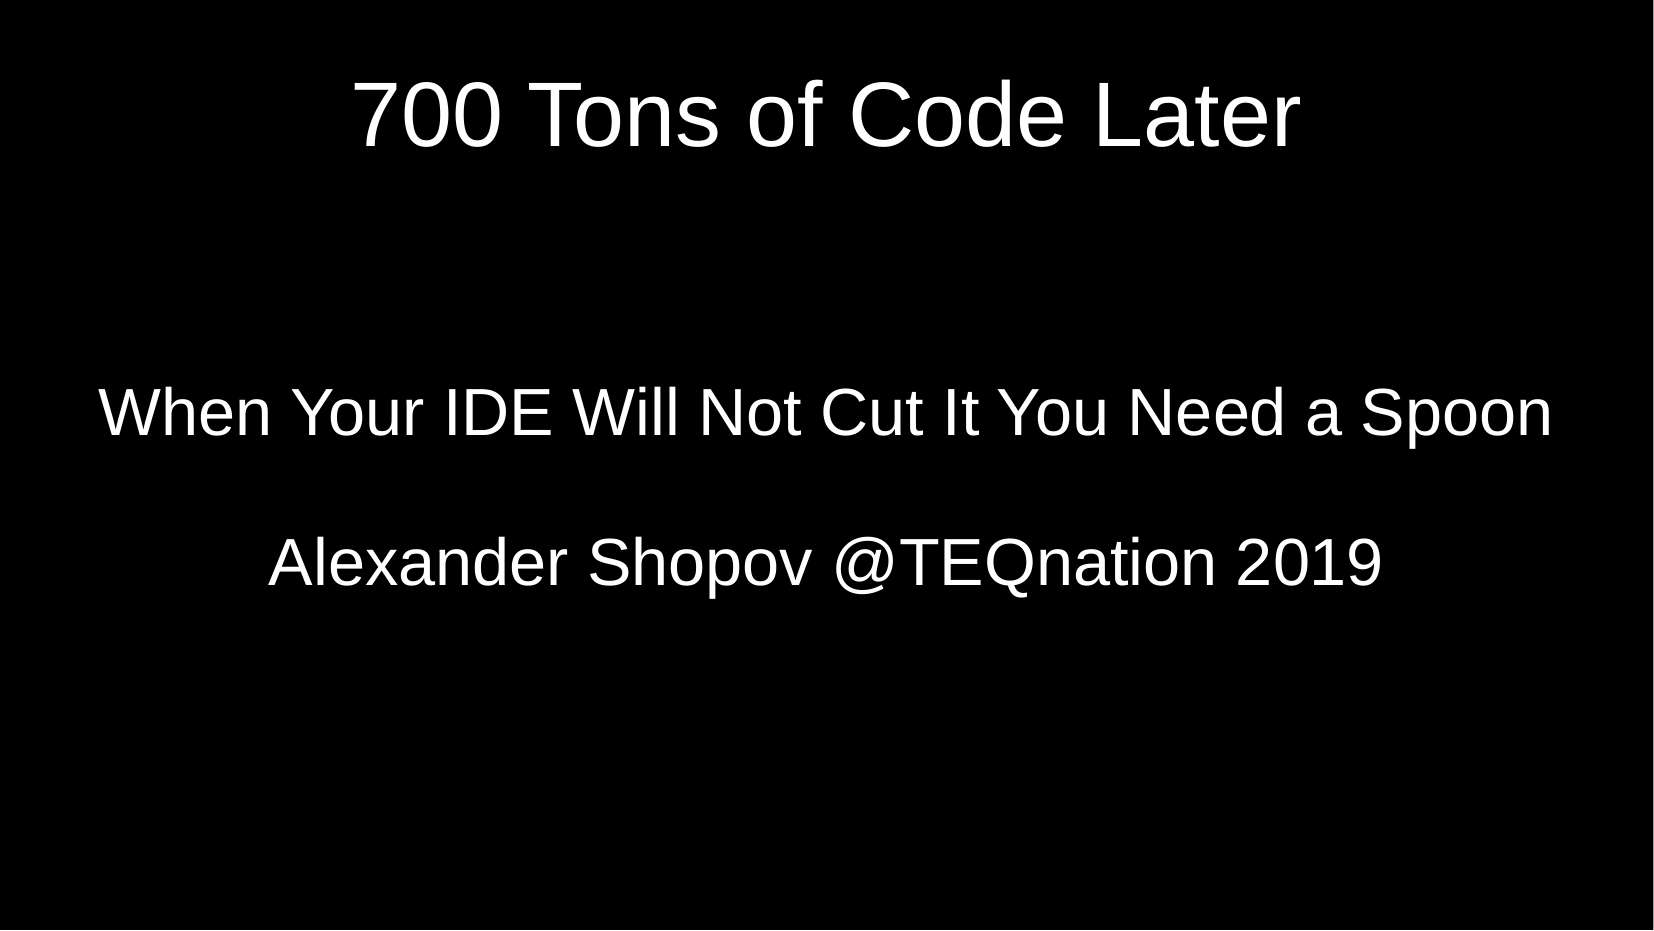

# 700 Tons of Code Later
When Your IDE Will Not Cut It You Need a Spoon
Alexander Shopov @TEQnation 2019